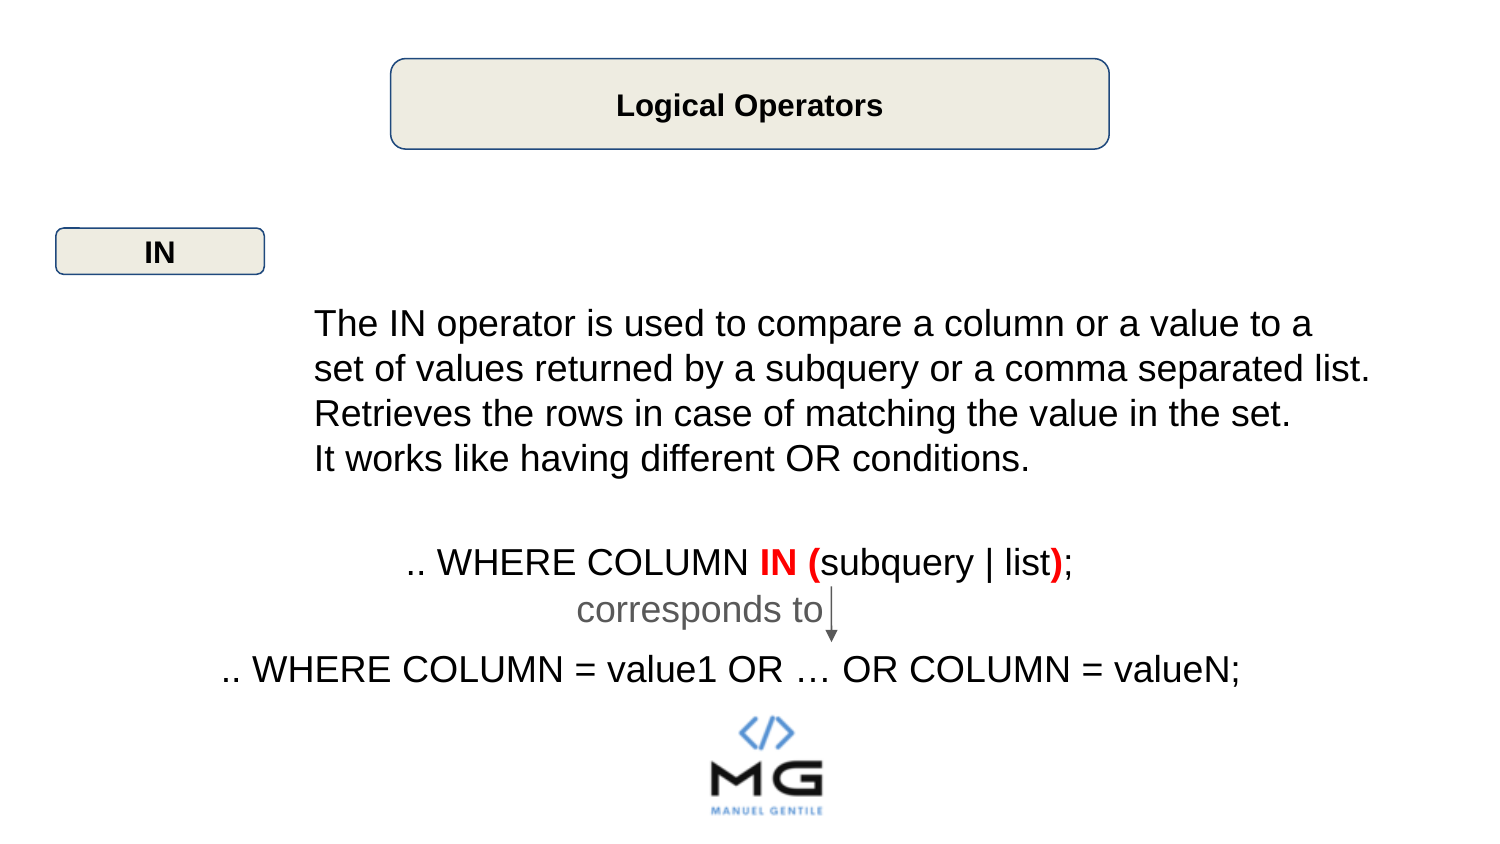

Logical Operators
IN
The IN operator is used to compare a column or a value to a set of values returned by a subquery or a comma separated list.
Retrieves the rows in case of matching the value in the set.
It works like having different OR conditions.
.. WHERE COLUMN IN (subquery | list);
corresponds to
.. WHERE COLUMN = value1 OR … OR COLUMN = valueN;